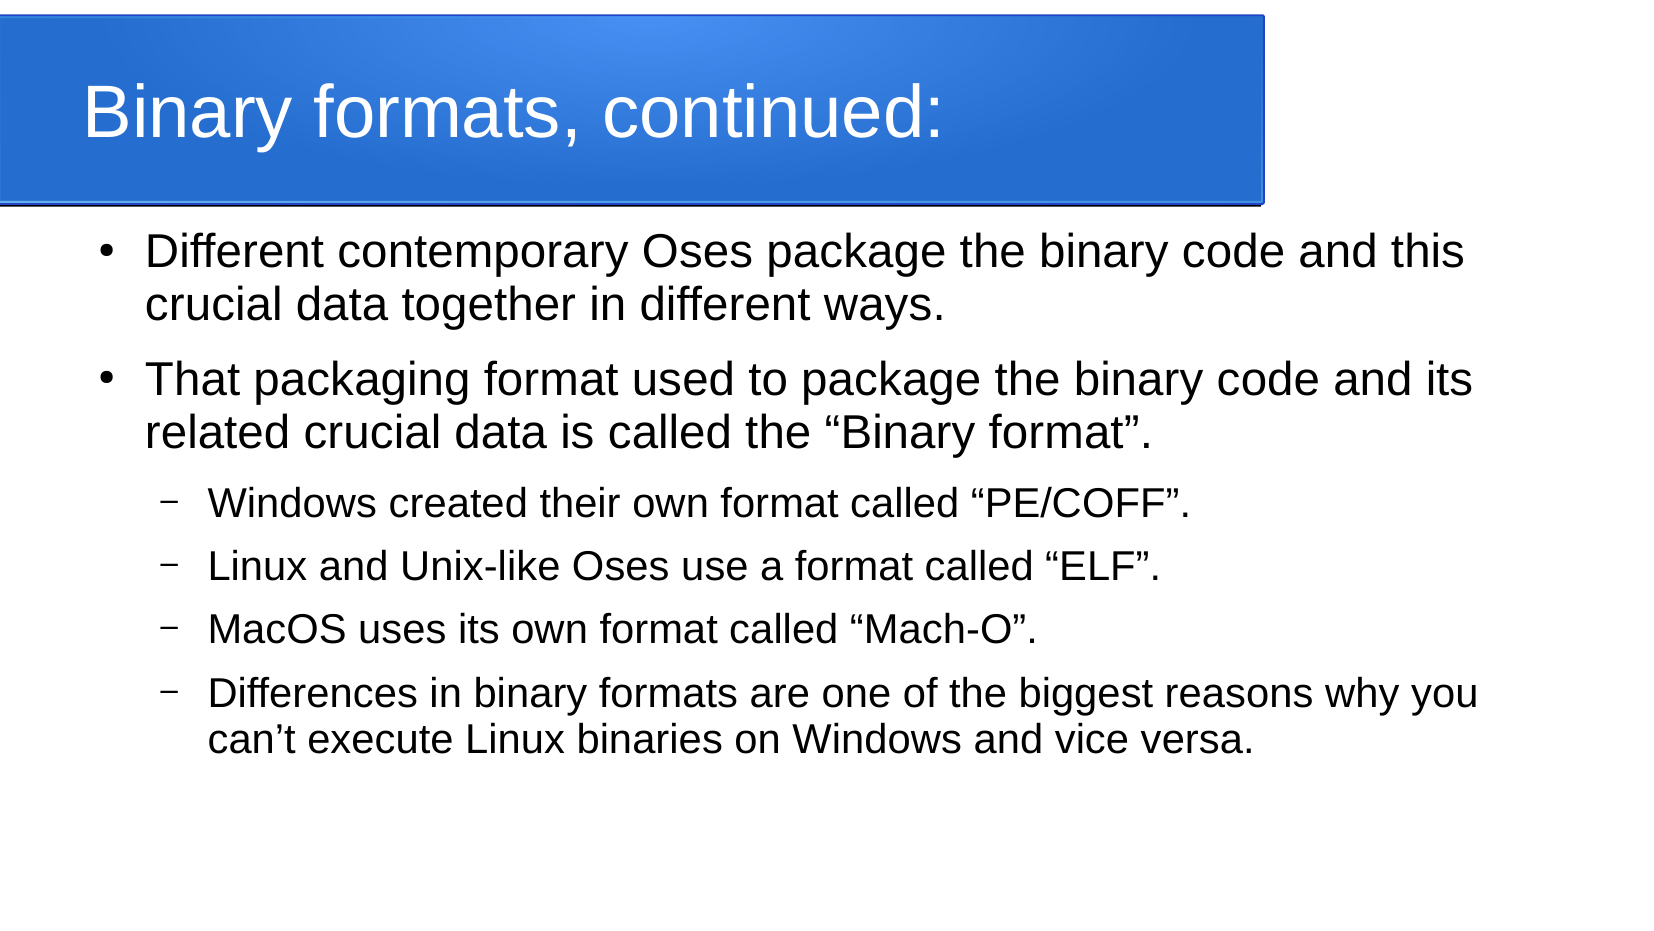

# Binary formats, continued:
Different contemporary Oses package the binary code and this crucial data together in different ways.
That packaging format used to package the binary code and its related crucial data is called the “Binary format”.
Windows created their own format called “PE/COFF”.
Linux and Unix-like Oses use a format called “ELF”.
MacOS uses its own format called “Mach-O”.
Differences in binary formats are one of the biggest reasons why you can’t execute Linux binaries on Windows and vice versa.